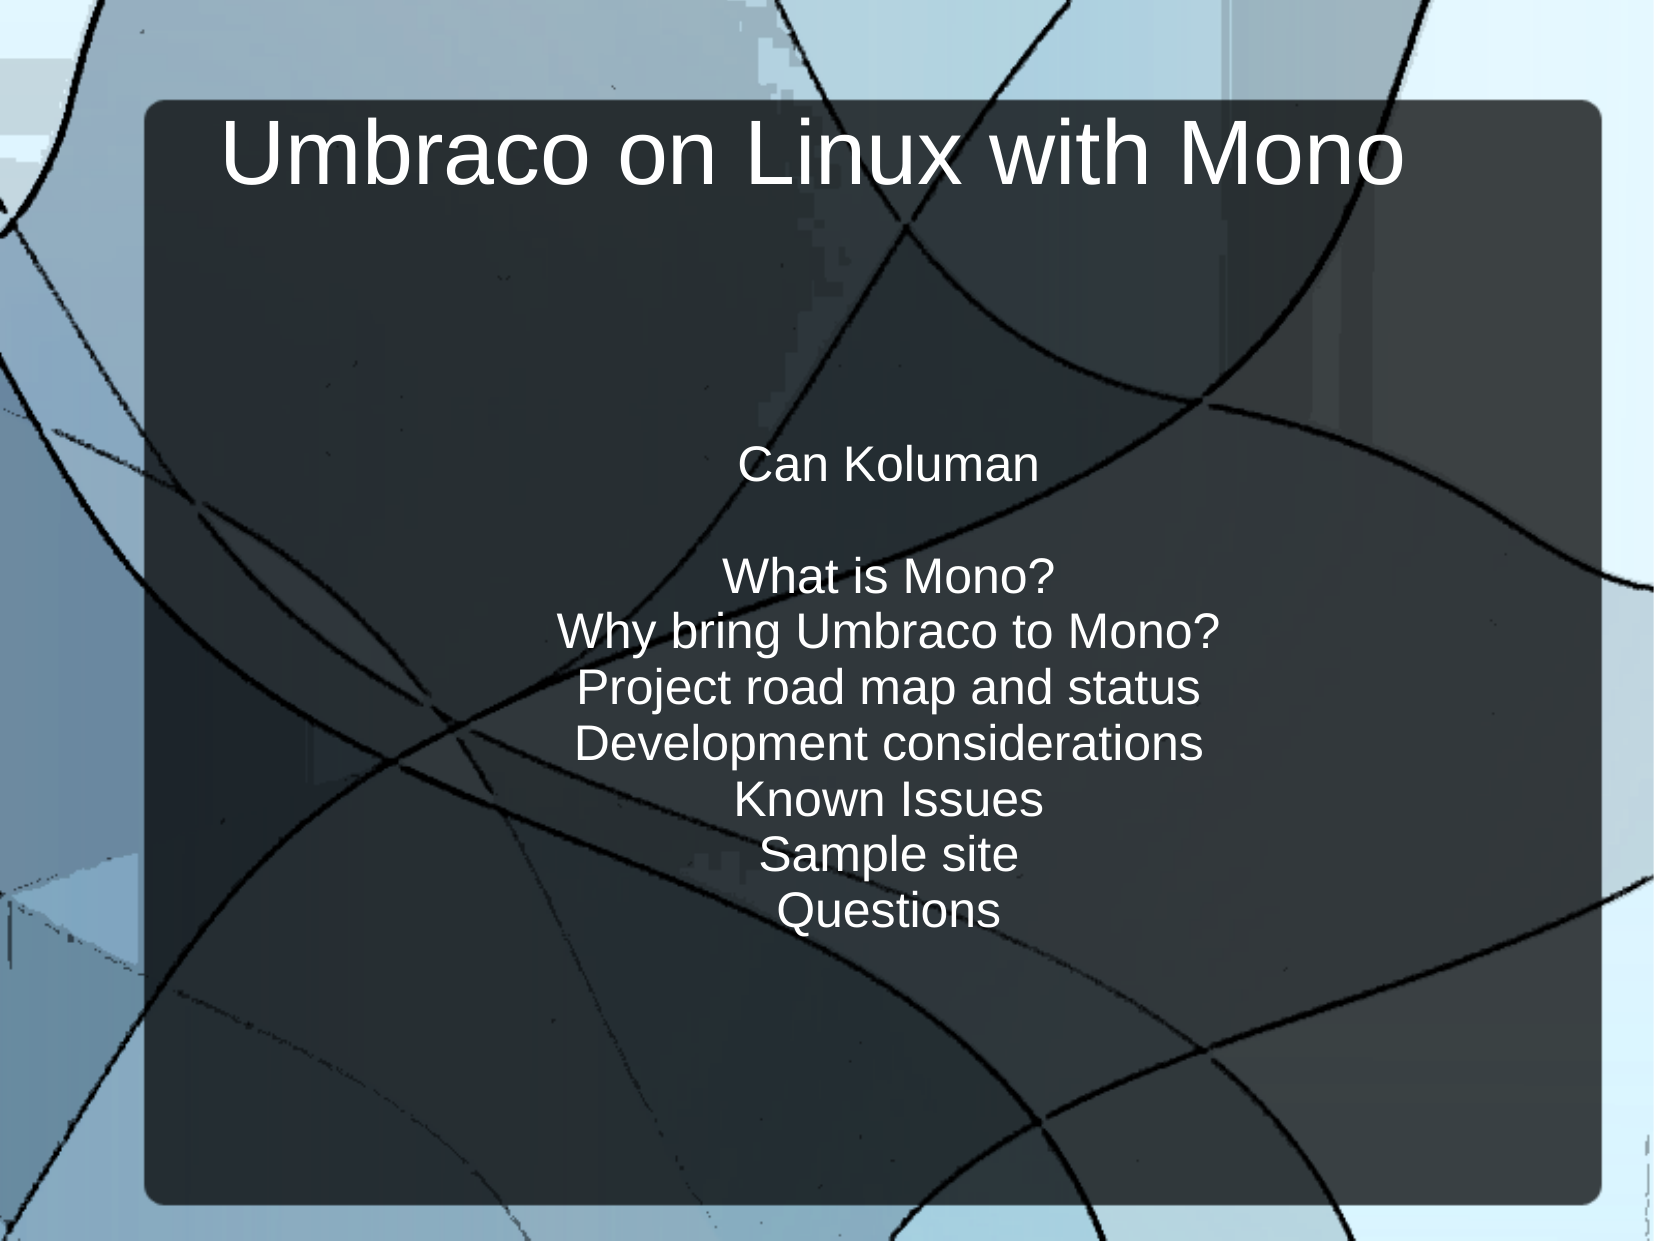

# Umbraco on Linux with Mono
Can Koluman
What is Mono?
Why bring Umbraco to Mono?
Project road map and status
Development considerations
Known Issues
Sample site
Questions